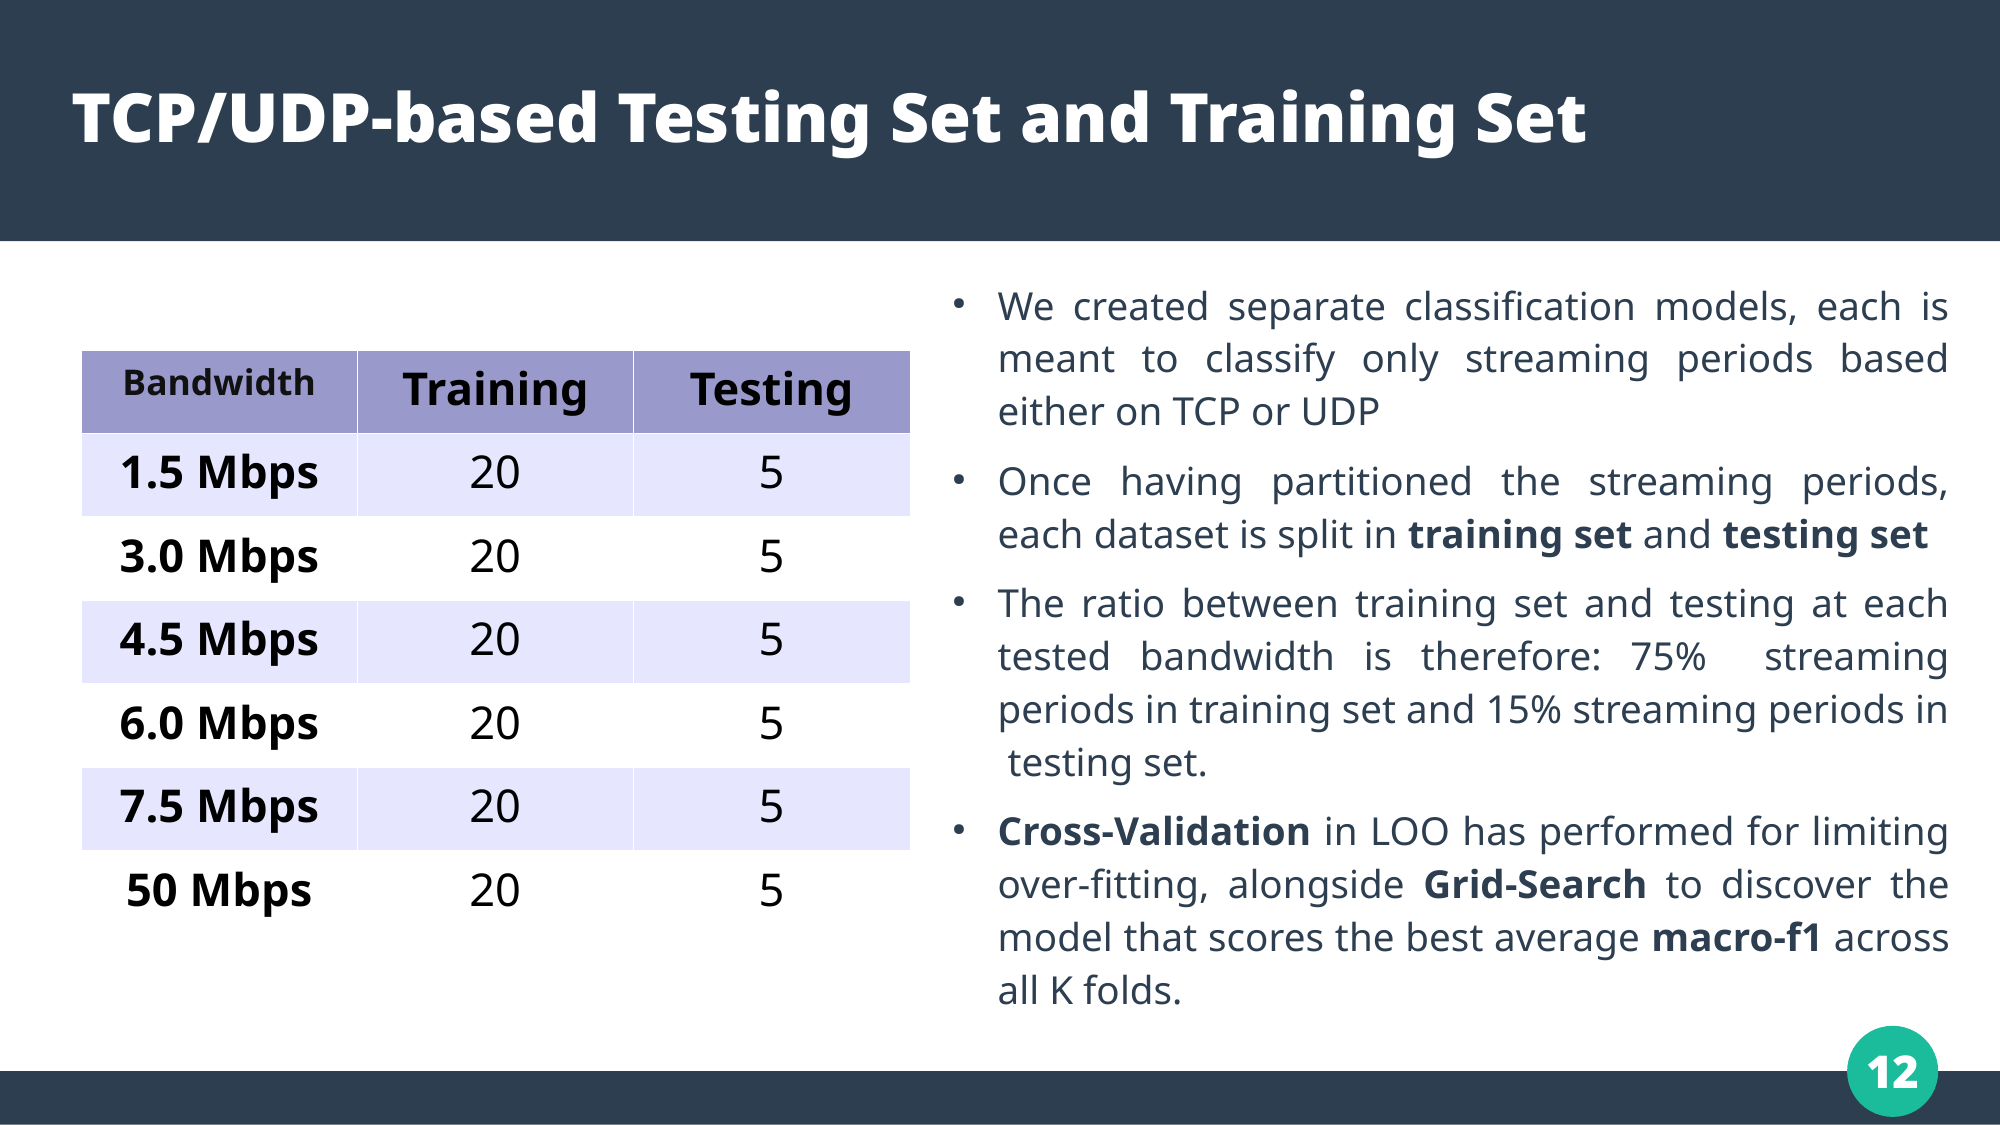

# TCP/UDP-based Testing Set and Training Set
We created separate classification models, each is meant to classify only streaming periods based either on TCP or UDP
Once having partitioned the streaming periods, each dataset is split in training set and testing set
The ratio between training set and testing at each tested bandwidth is therefore: 75% streaming periods in training set and 15% streaming periods in testing set.
Cross-Validation in LOO has performed for limiting over-fitting, alongside Grid-Search to discover the model that scores the best average macro-f1 across all K folds.
| Bandwidth | Training | Testing |
| --- | --- | --- |
| 1.5 Mbps | 20 | 5 |
| 3.0 Mbps | 20 | 5 |
| 4.5 Mbps | 20 | 5 |
| 6.0 Mbps | 20 | 5 |
| 7.5 Mbps | 20 | 5 |
| 50 Mbps | 20 | 5 |